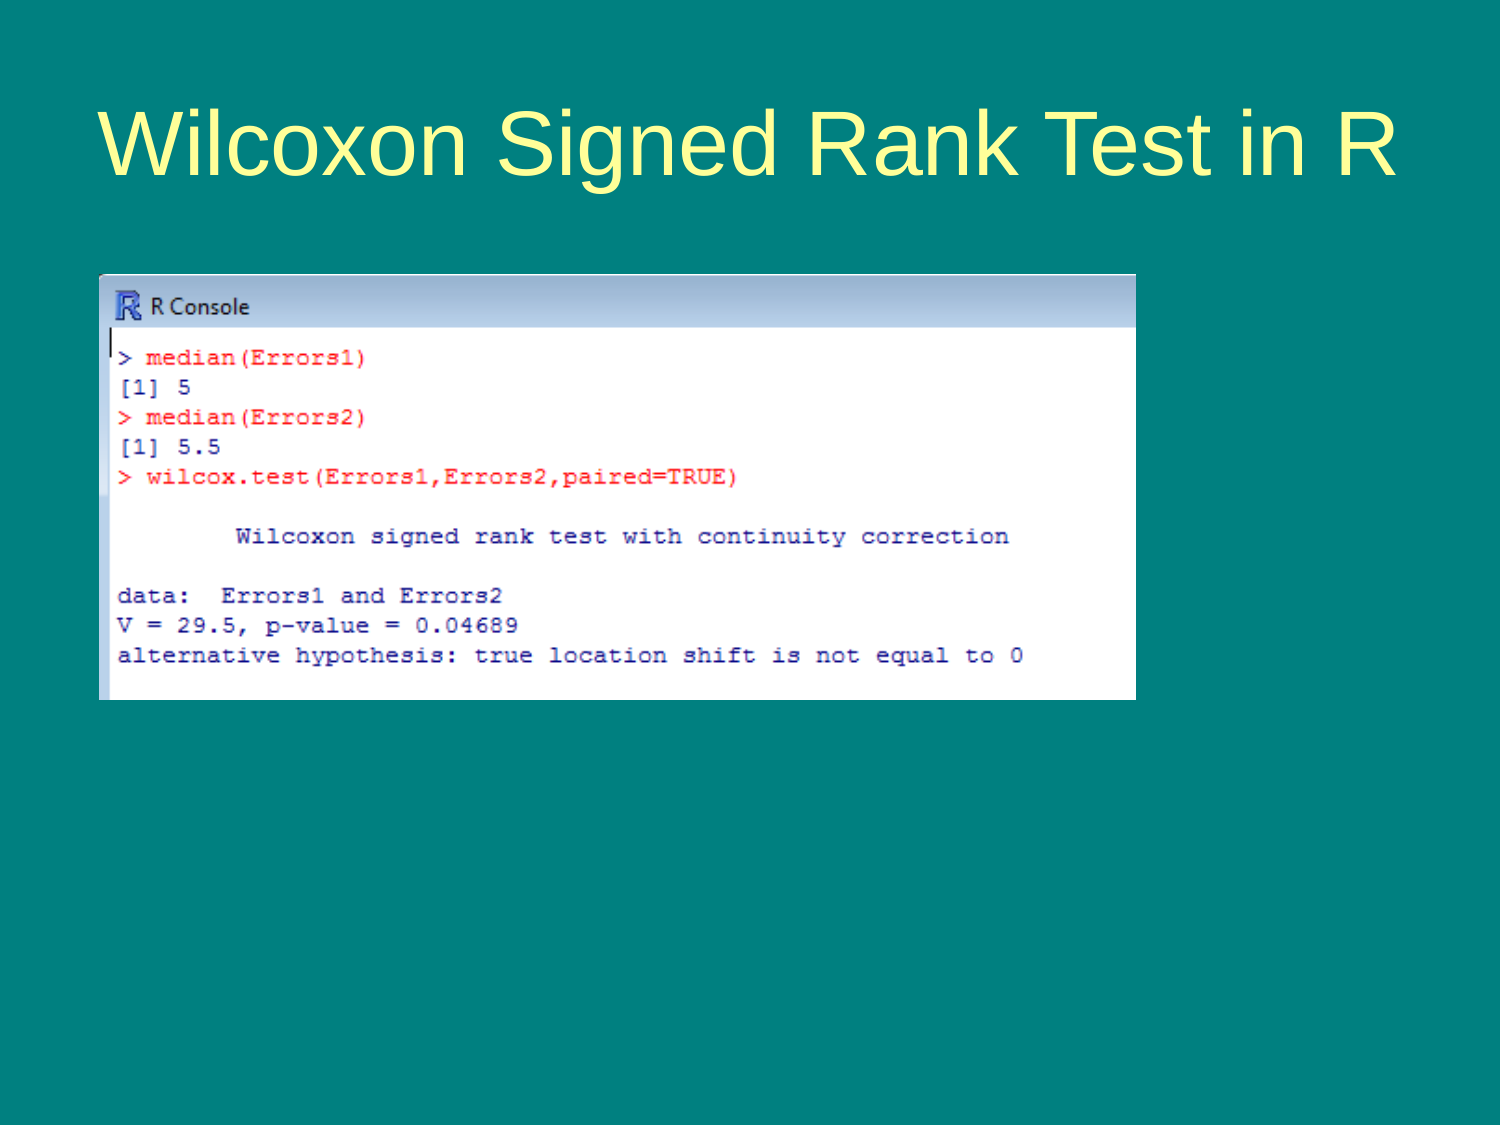

# Wilcoxon Signed Rank Test in R